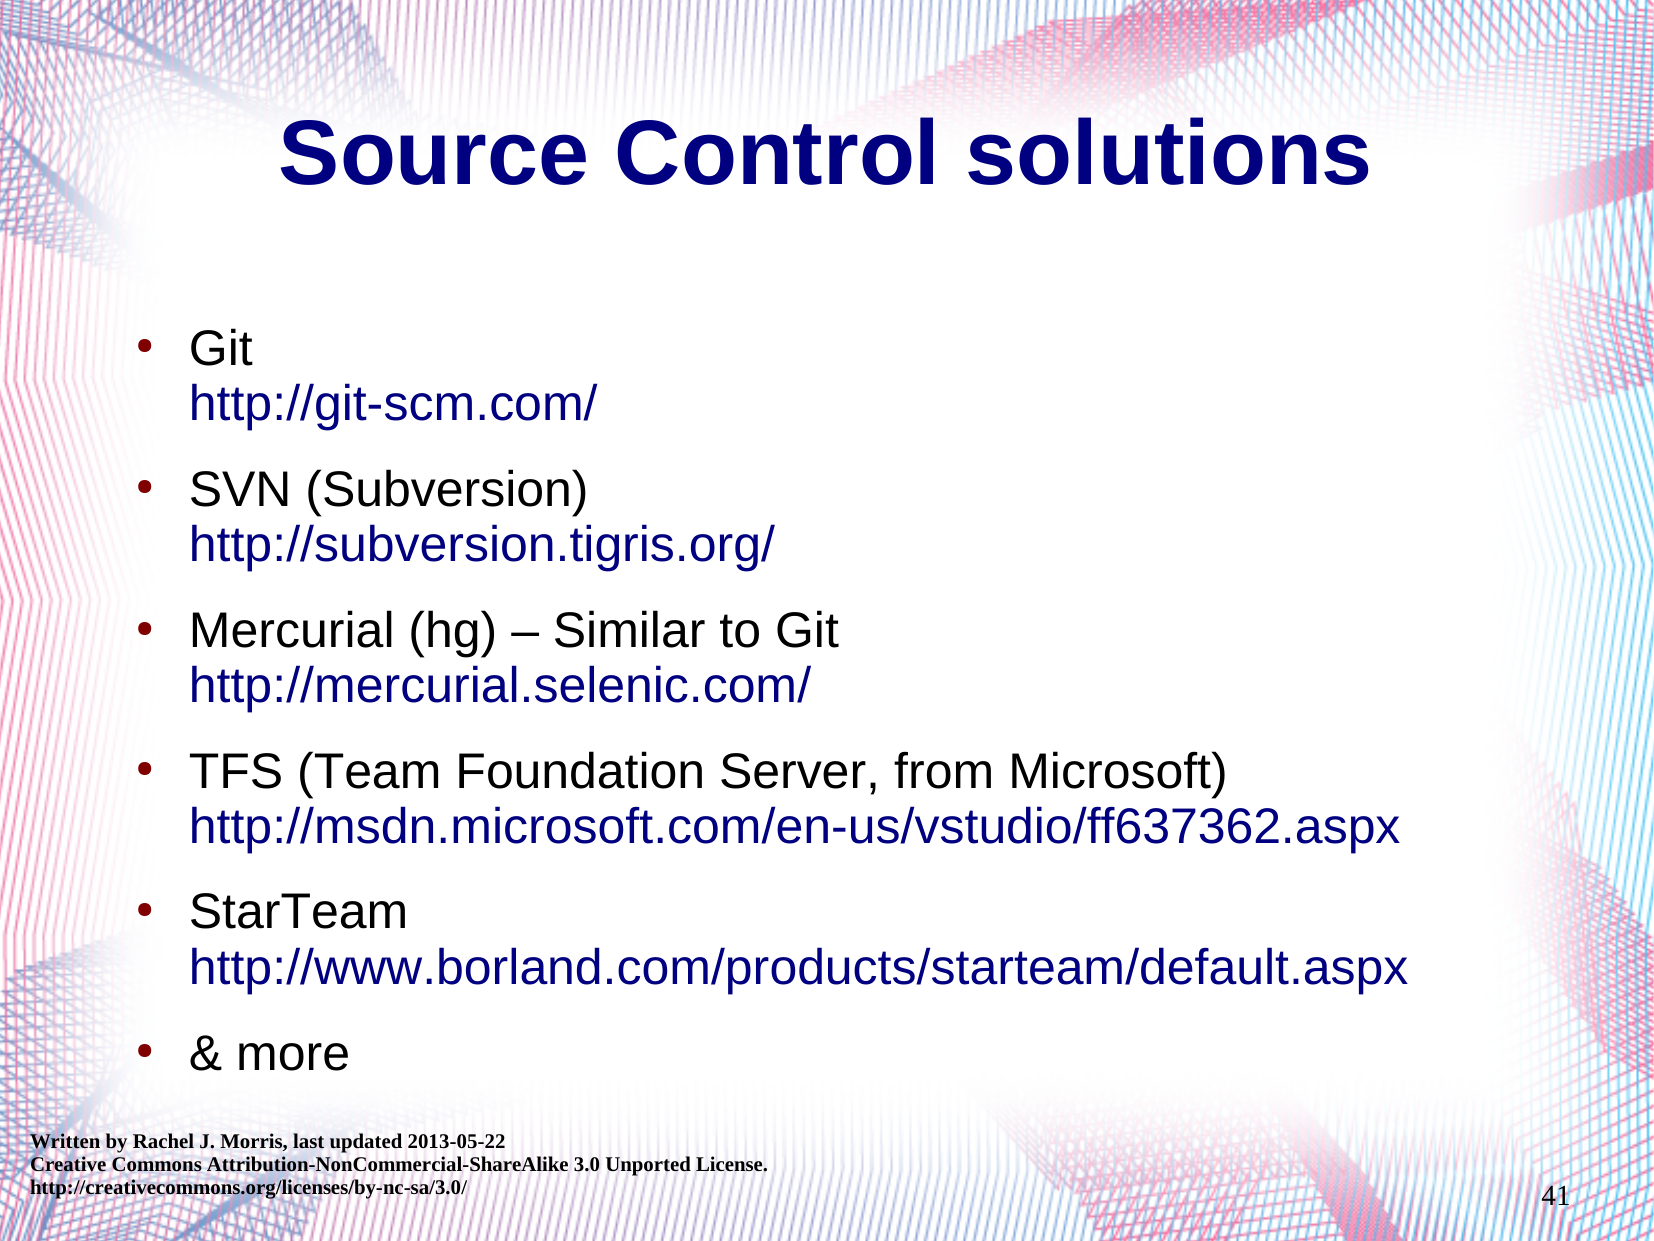

# Source Control solutions
Git
http://git-scm.com/
SVN (Subversion)
http://subversion.tigris.org/
Mercurial (hg) – Similar to Git
http://mercurial.selenic.com/
TFS (Team Foundation Server, from Microsoft)
http://msdn.microsoft.com/en-us/vstudio/ff637362.aspx
StarTeam
http://www.borland.com/products/starteam/default.aspx
& more
41